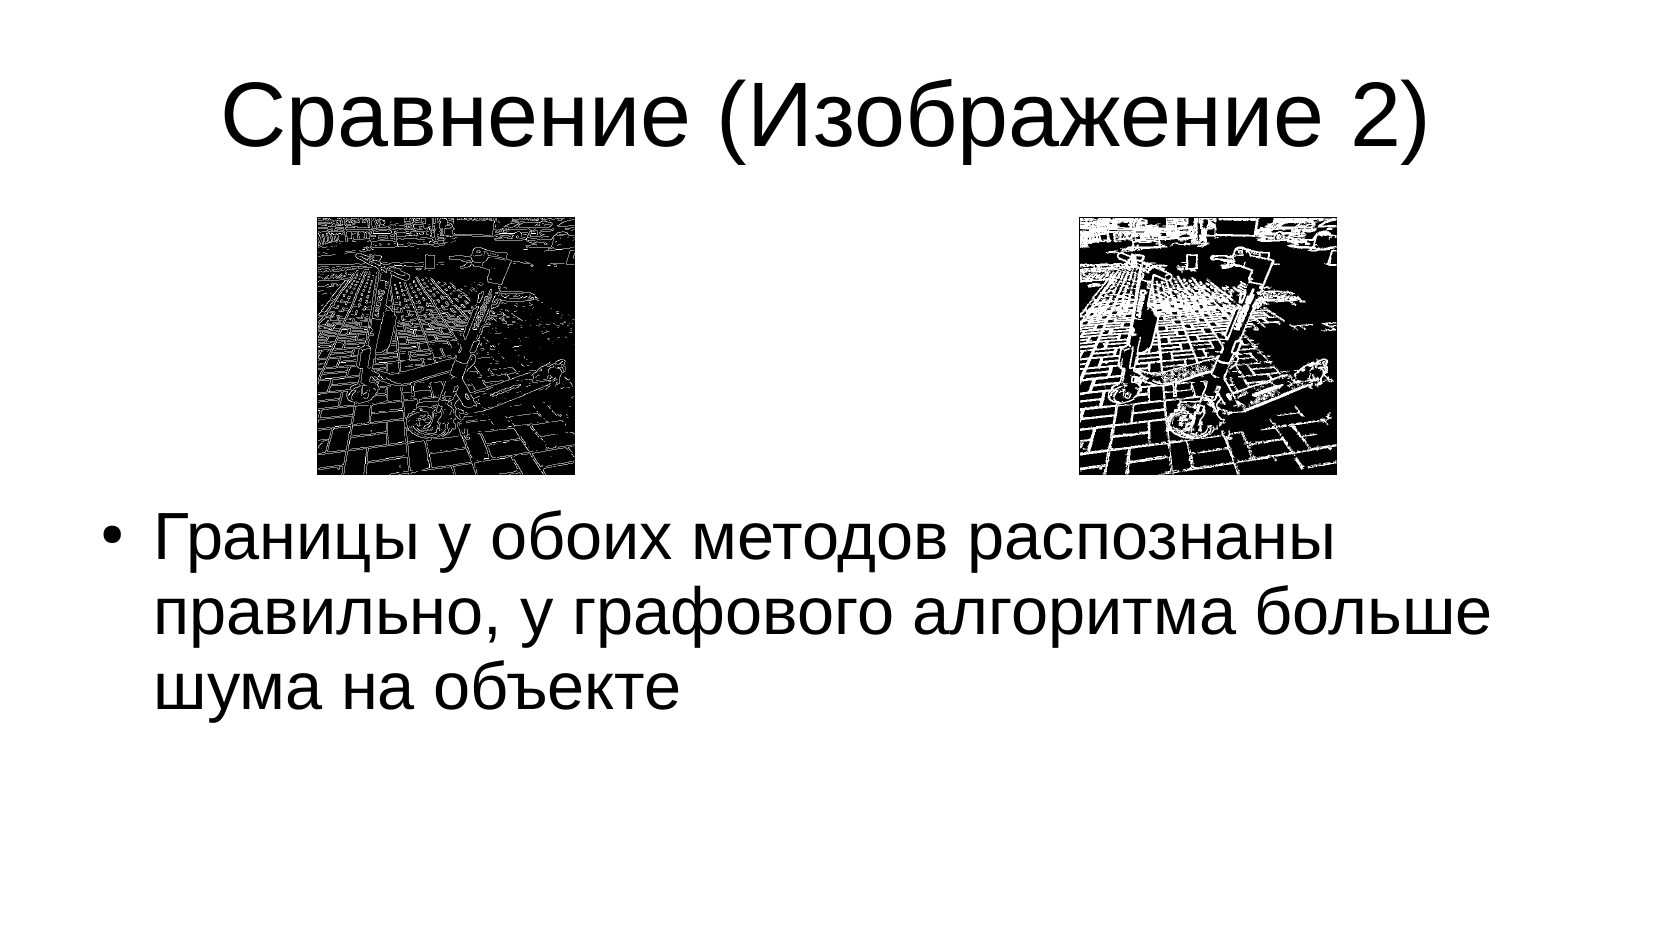

# Сравнение (Изображение 2)
Границы у обоих методов распознаны правильно, у графового алгоритма больше шума на объекте